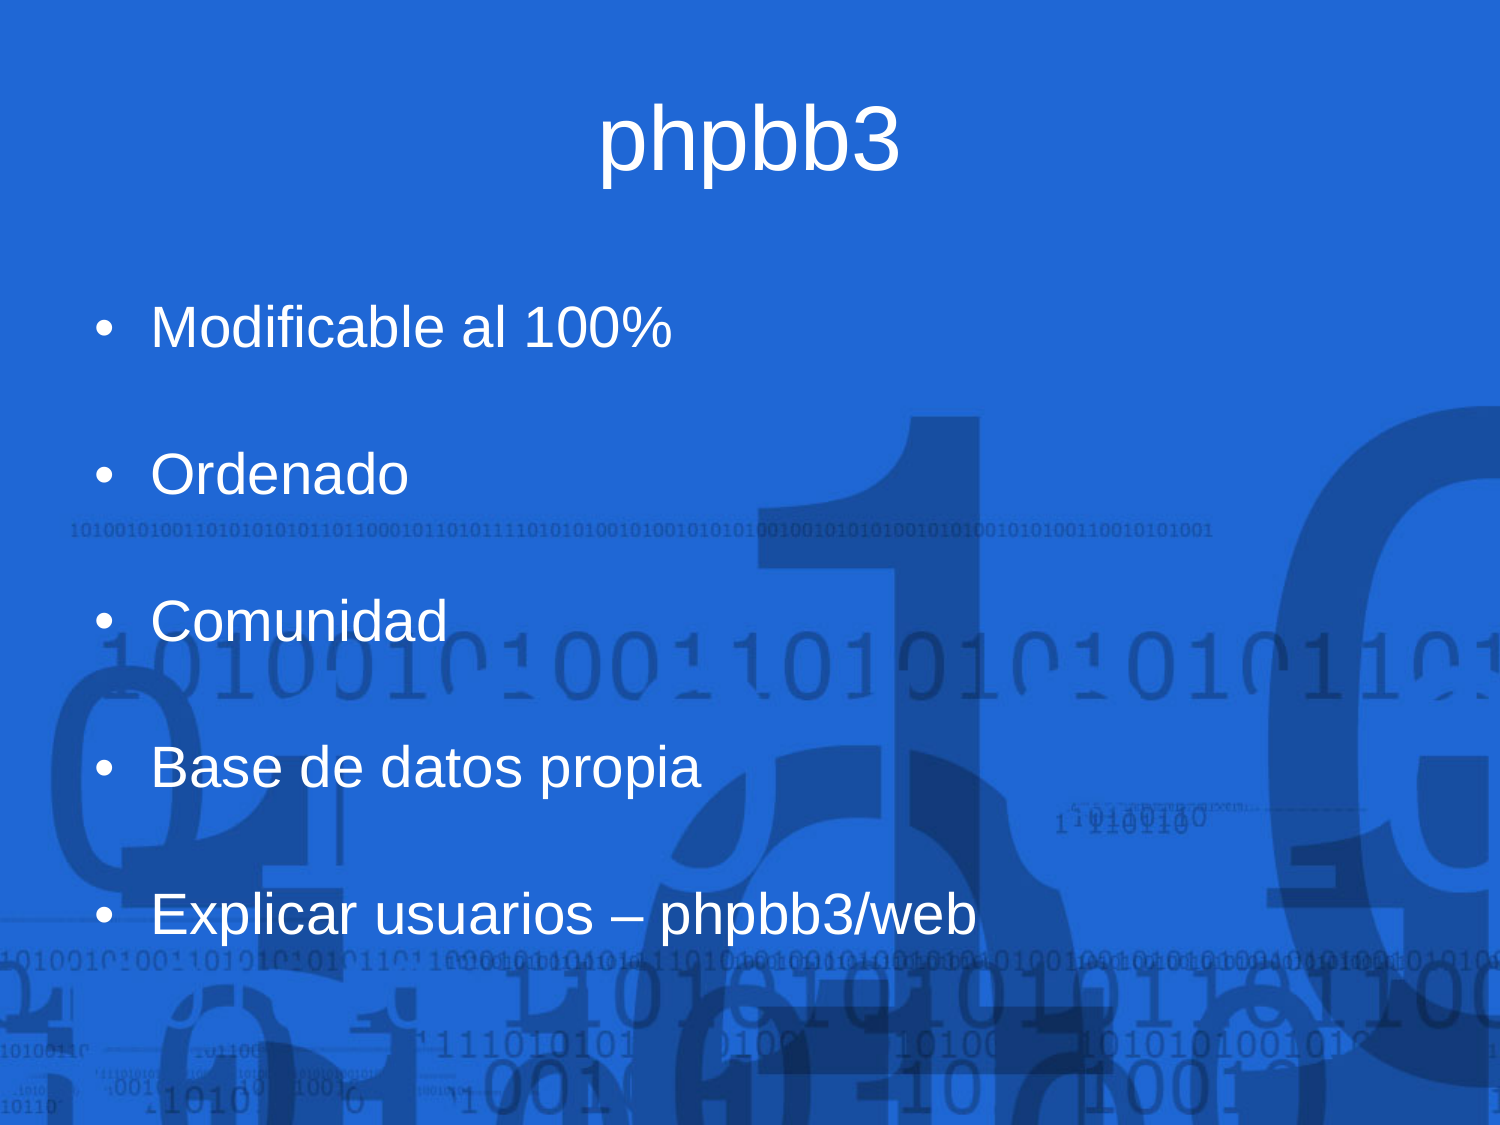

# phpbb3
Modificable al 100%
Ordenado
Comunidad
Base de datos propia
Explicar usuarios – phpbb3/web